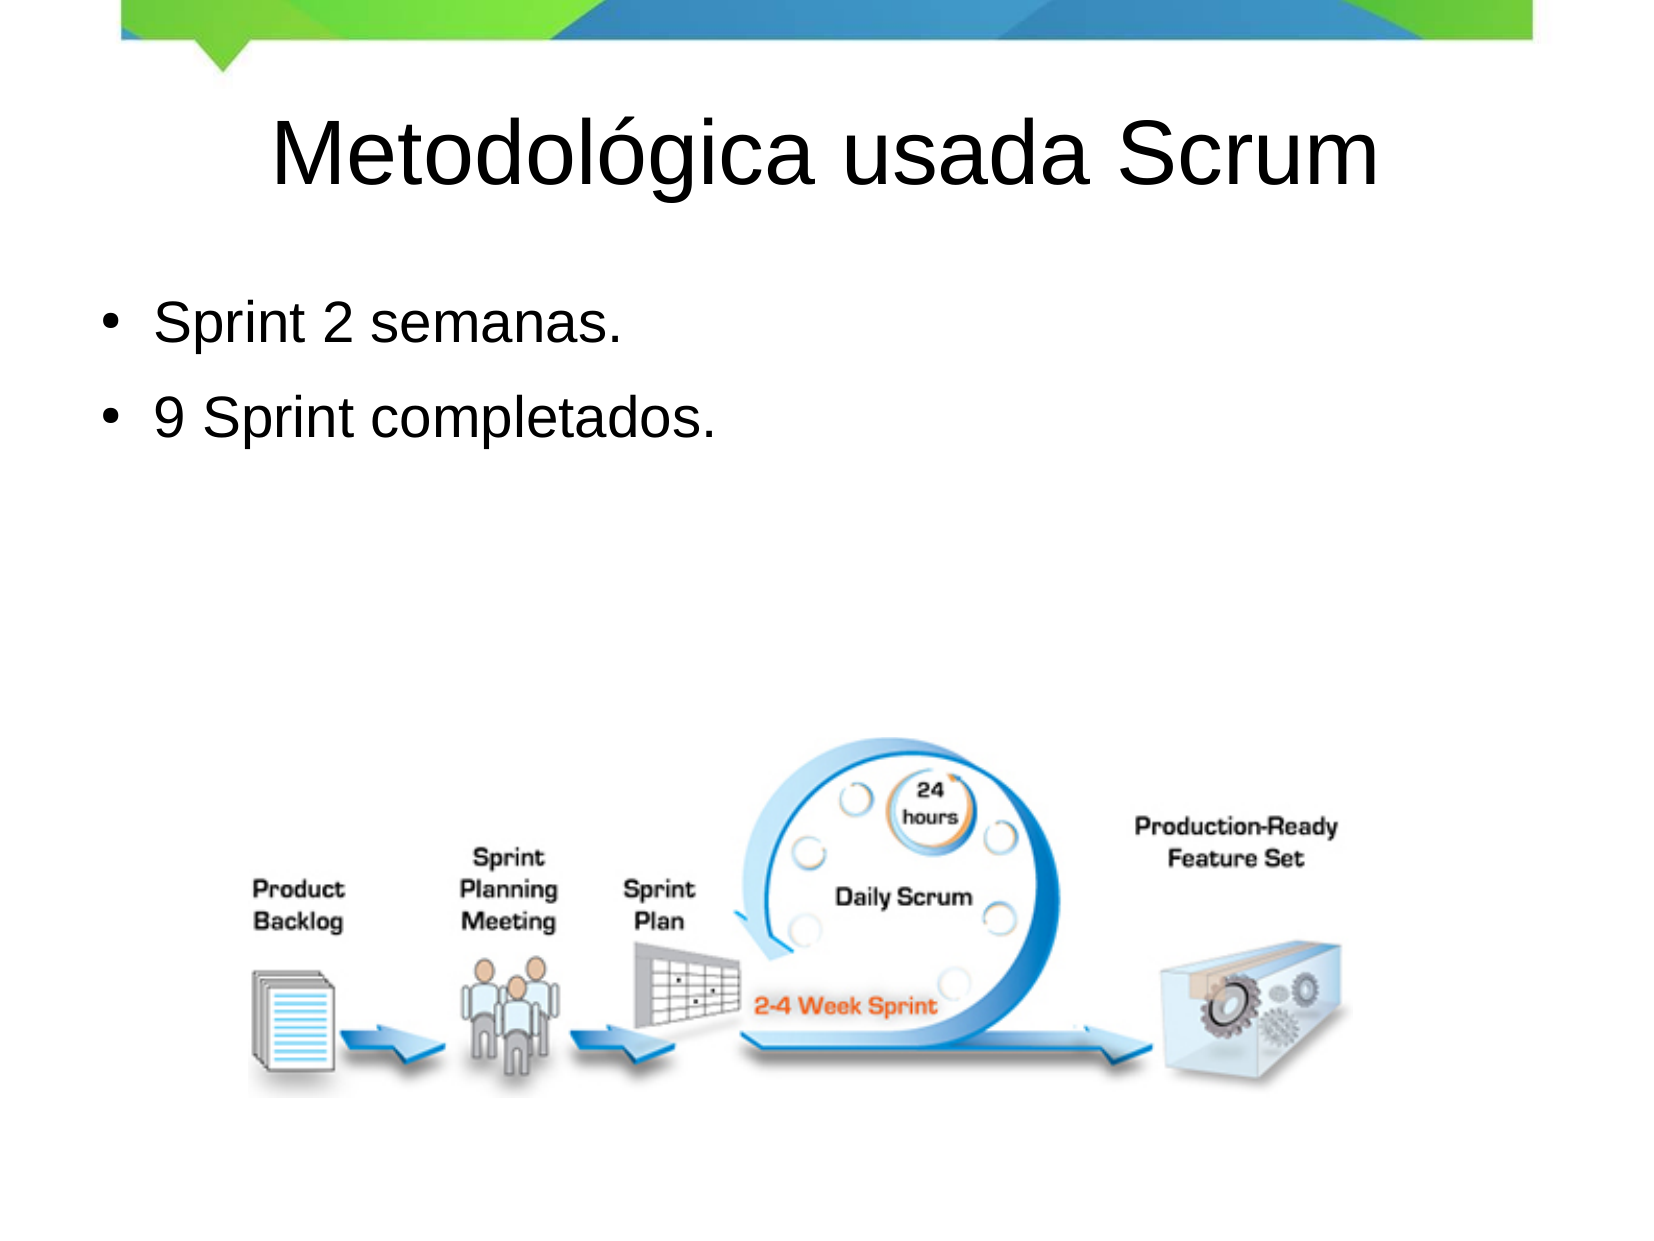

# Metodológica usada Scrum
Sprint 2 semanas.
9 Sprint completados.